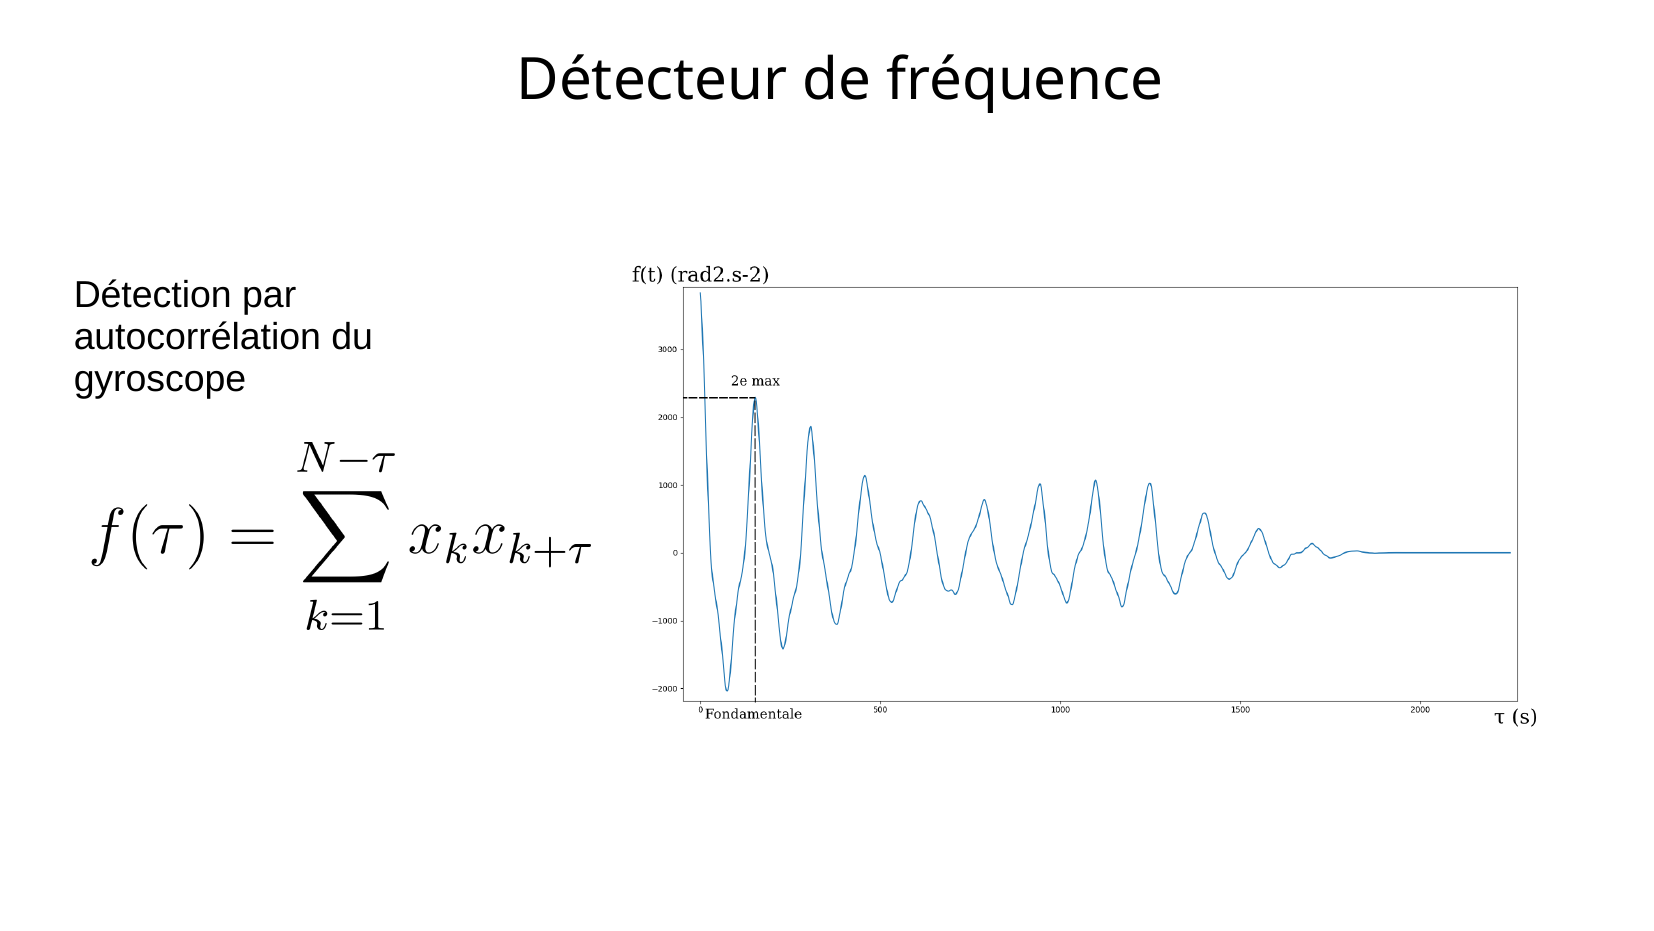

Détecteur de fréquence
Détection par autocorrélation du gyroscope